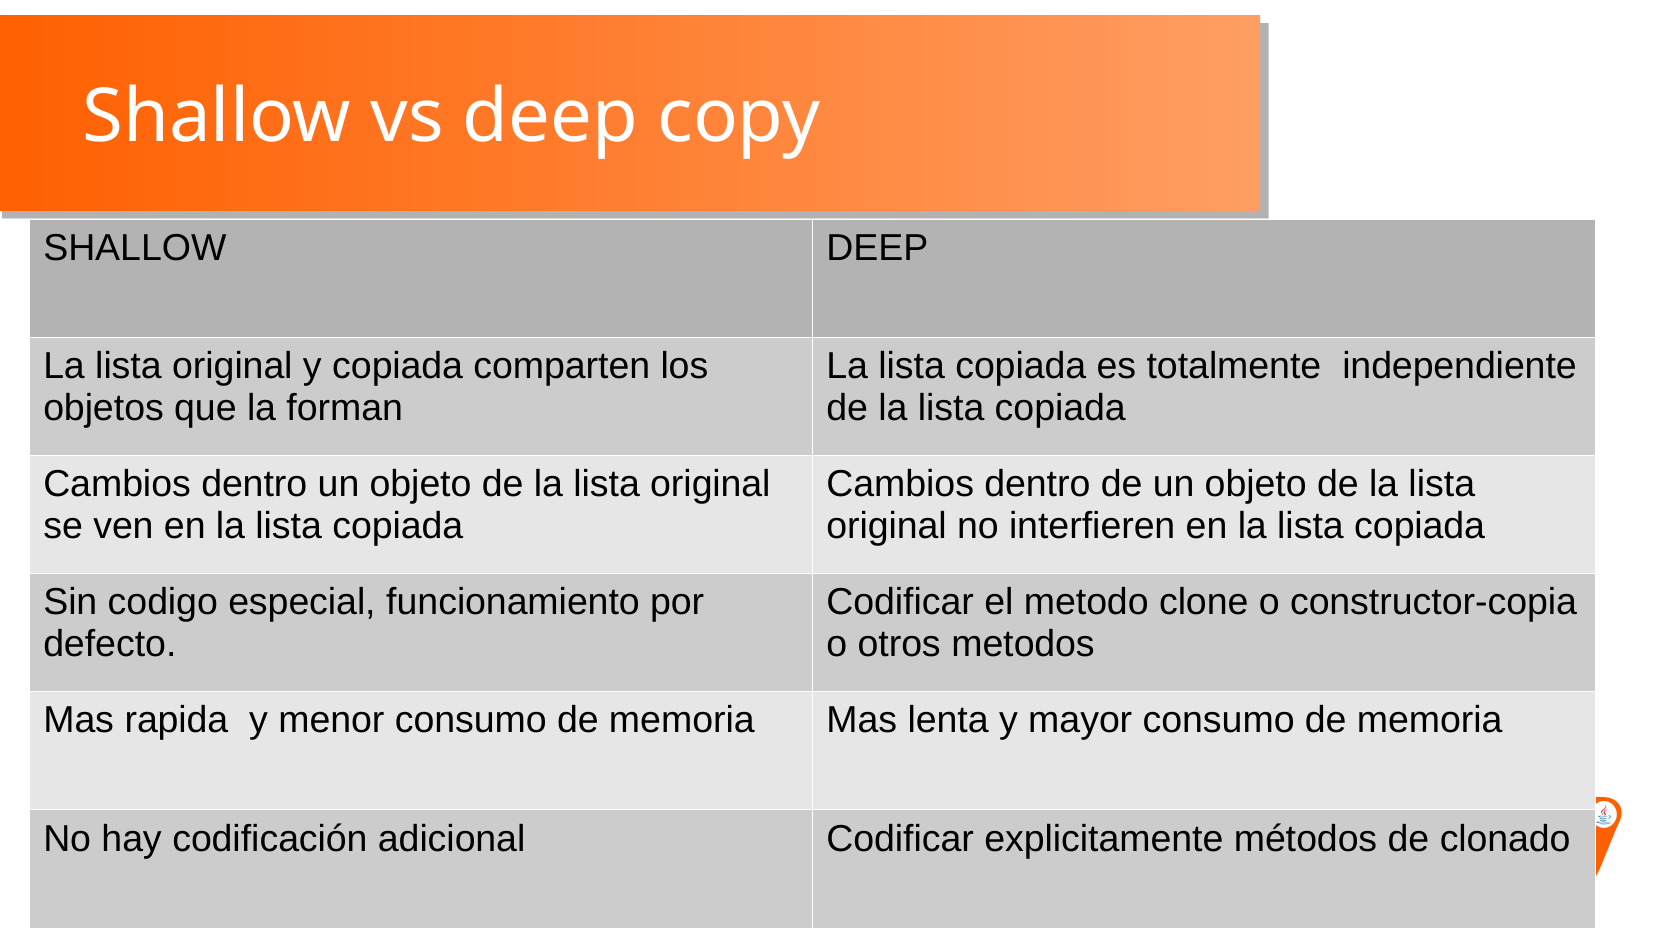

# Shallow vs deep copy
| SHALLOW | DEEP |
| --- | --- |
| La lista original y copiada comparten los objetos que la forman | La lista copiada es totalmente independiente de la lista copiada |
| Cambios dentro un objeto de la lista original se ven en la lista copiada | Cambios dentro de un objeto de la lista original no interfieren en la lista copiada |
| Sin codigo especial, funcionamiento por defecto. | Codificar el metodo clone o constructor-copia o otros metodos |
| Mas rapida y menor consumo de memoria | Mas lenta y mayor consumo de memoria |
| No hay codificación adicional | Codificar explicitamente métodos de clonado |
See class org.obapanel.yaitlambdas.slides.Slide4